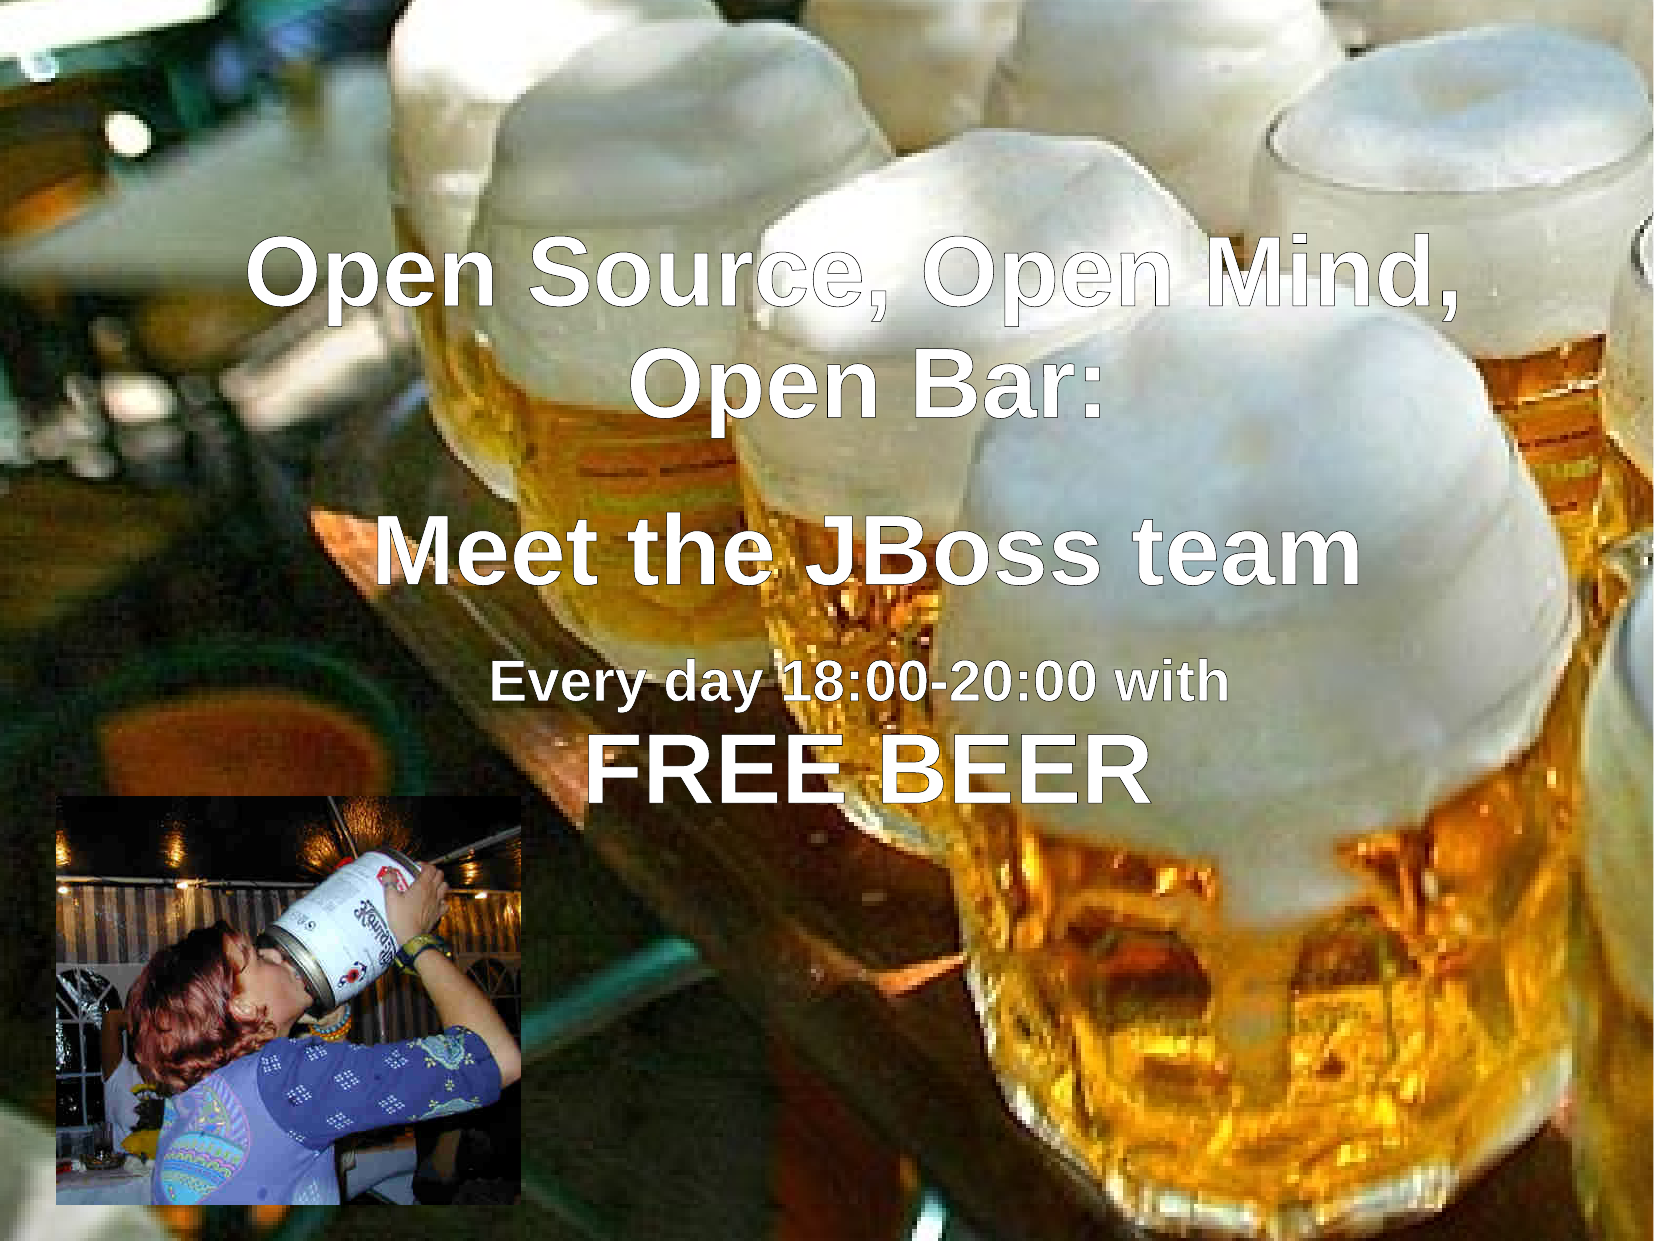

Open Source, Open Mind,
Open Bar:
Meet the JBoss team
Every day 18:00-20:00 with
FREE BEER